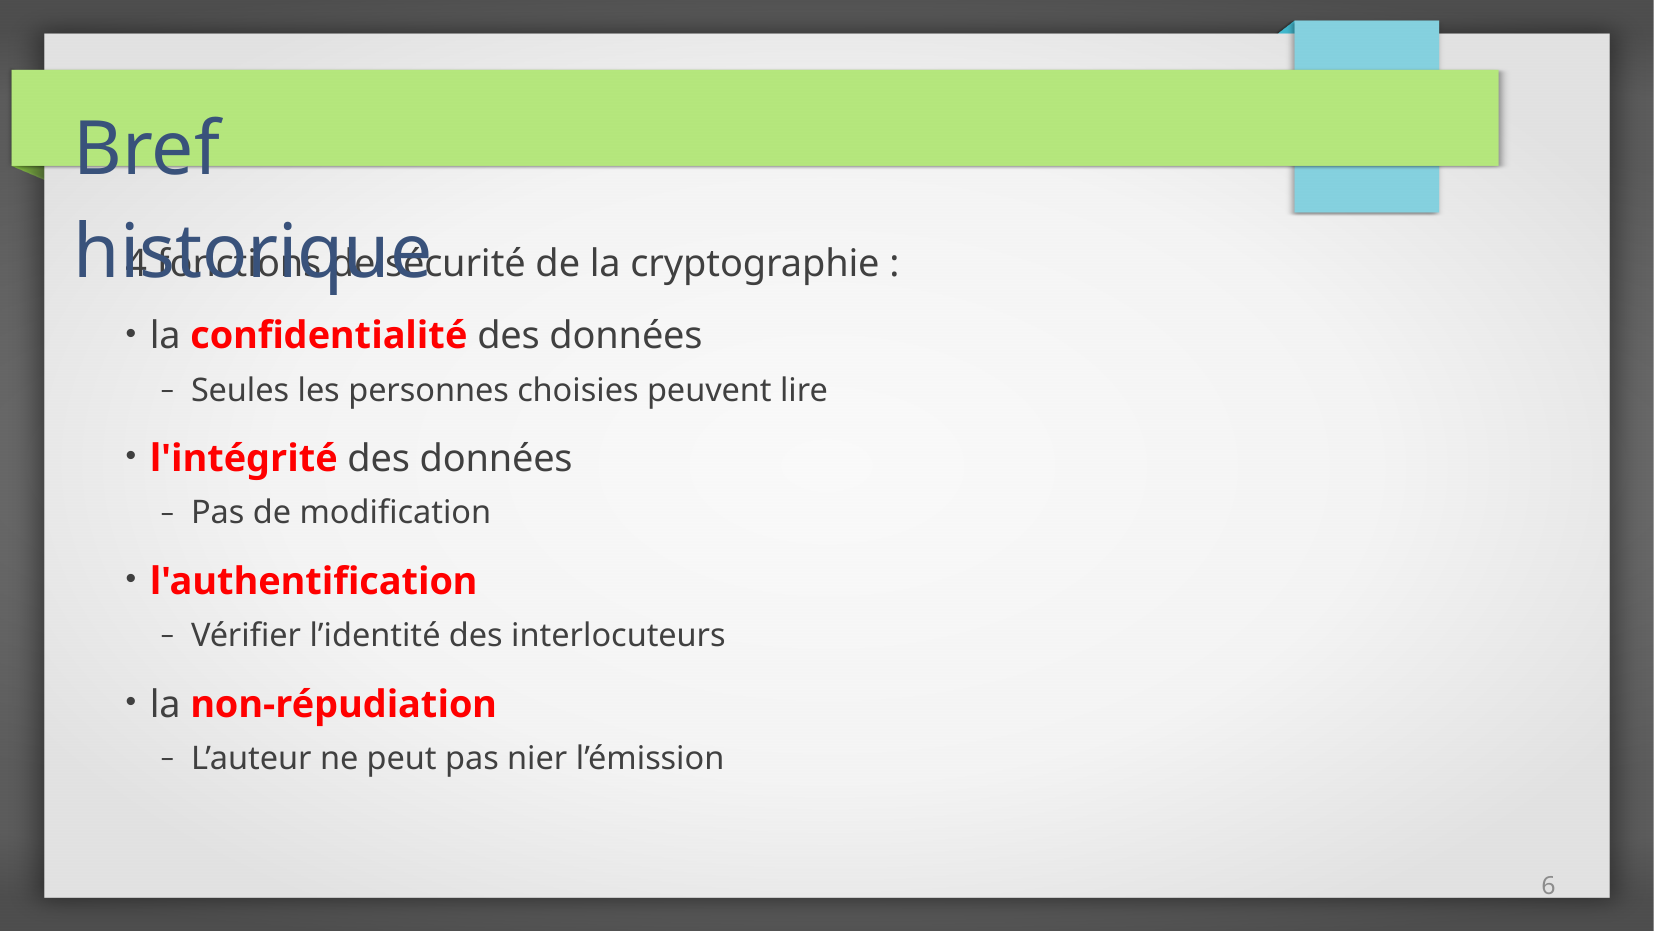

Bref historique
4 fonctions de sécurité de la cryptographie :
la confidentialité des données
Seules les personnes choisies peuvent lire
l'intégrité des données
Pas de modification
l'authentification
Vérifier l’identité des interlocuteurs
la non-répudiation
L’auteur ne peut pas nier l’émission
6